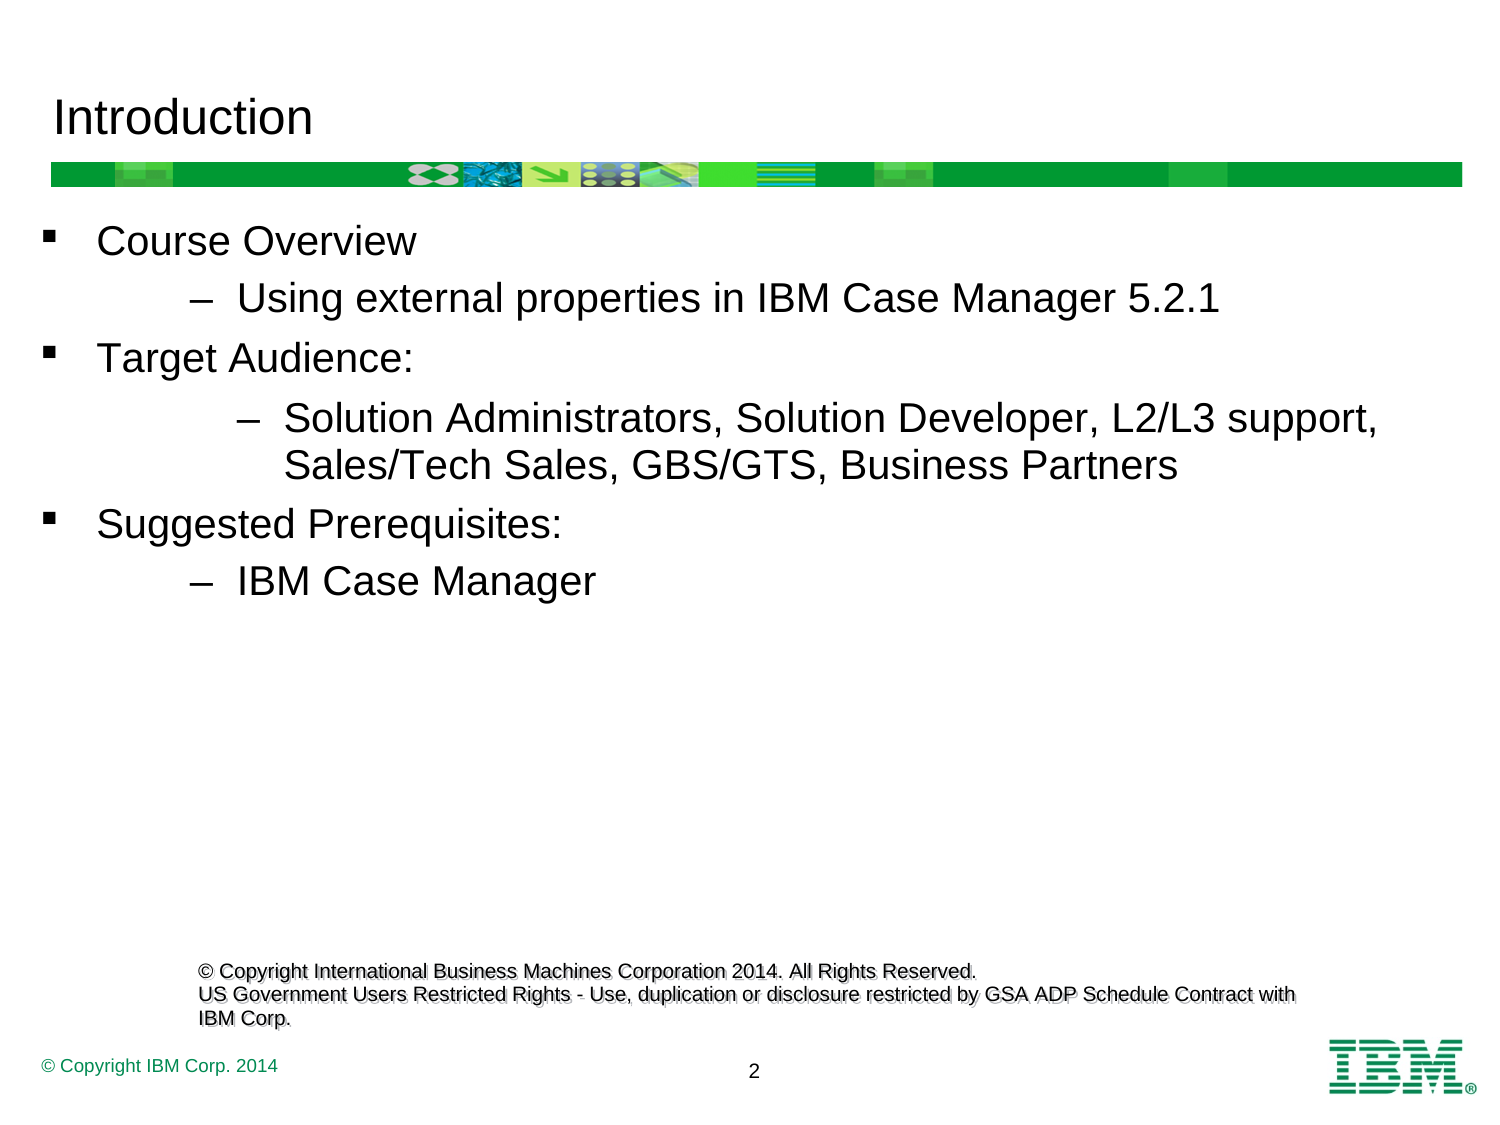

# Introduction
Course Overview
Using external properties in IBM Case Manager 5.2.1
Target Audience:
Solution Administrators, Solution Developer, L2/L3 support, Sales/Tech Sales, GBS/GTS, Business Partners
Suggested Prerequisites:
IBM Case Manager
© Copyright International Business Machines Corporation 2014. All Rights Reserved.
US Government Users Restricted Rights - Use, duplication or disclosure restricted by GSA ADP Schedule Contract with IBM Corp.
2